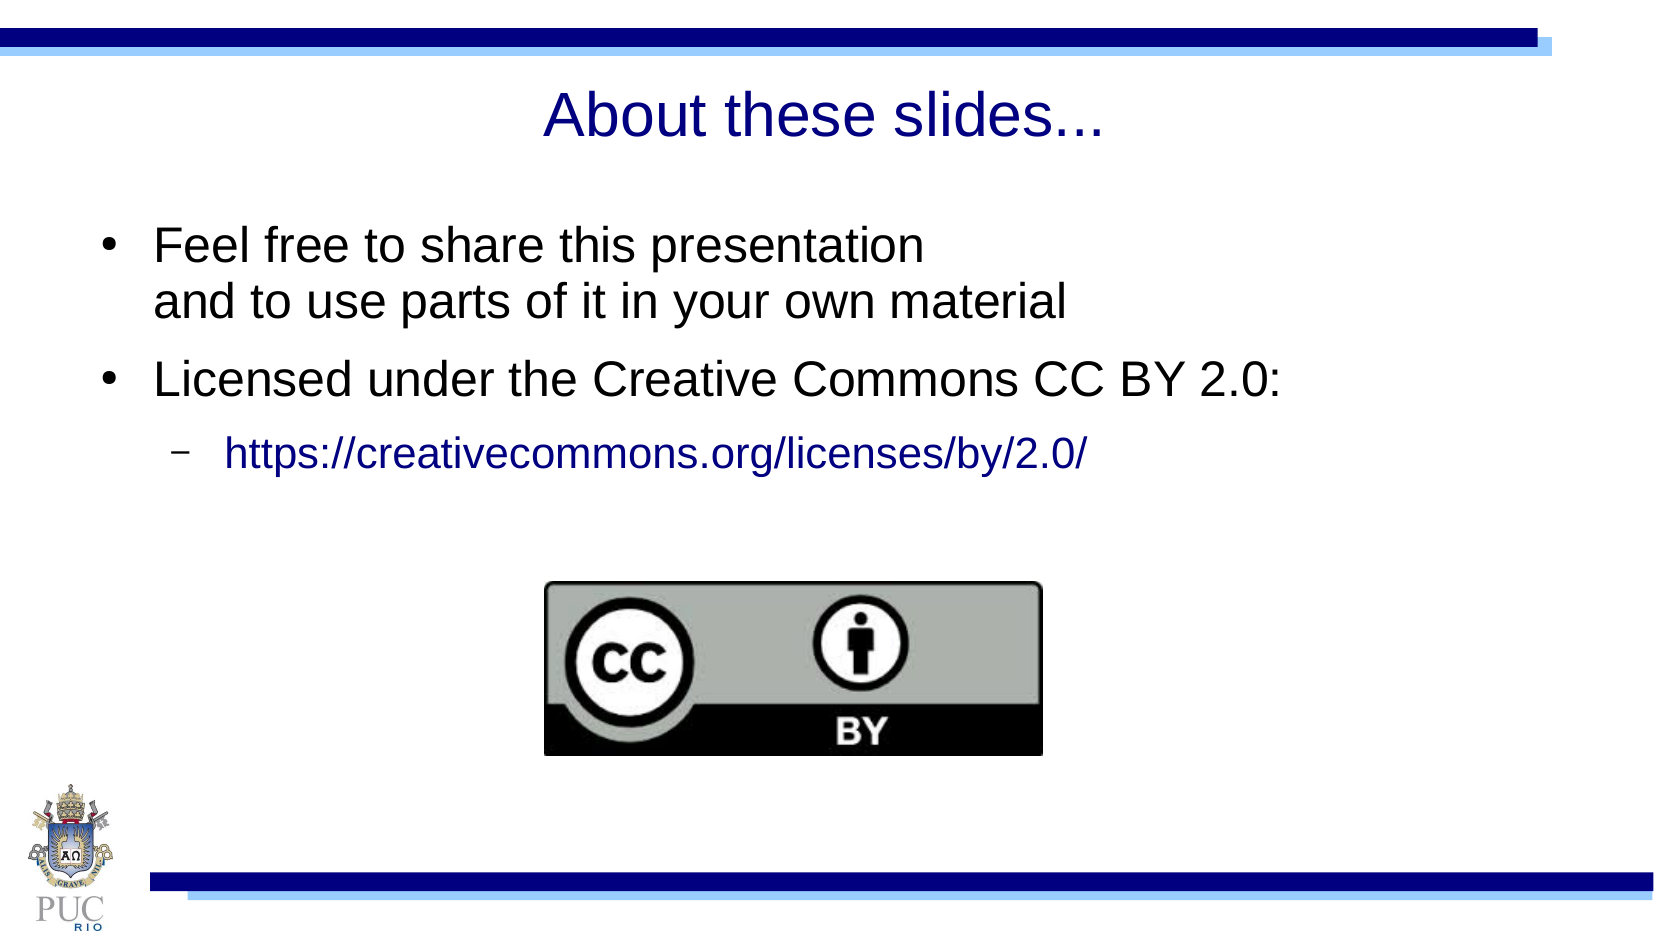

# About these slides...
Feel free to share this presentation
and to use parts of it in your own material
Licensed under the Creative Commons CC BY 2.0:
https://creativecommons.org/licenses/by/2.0/